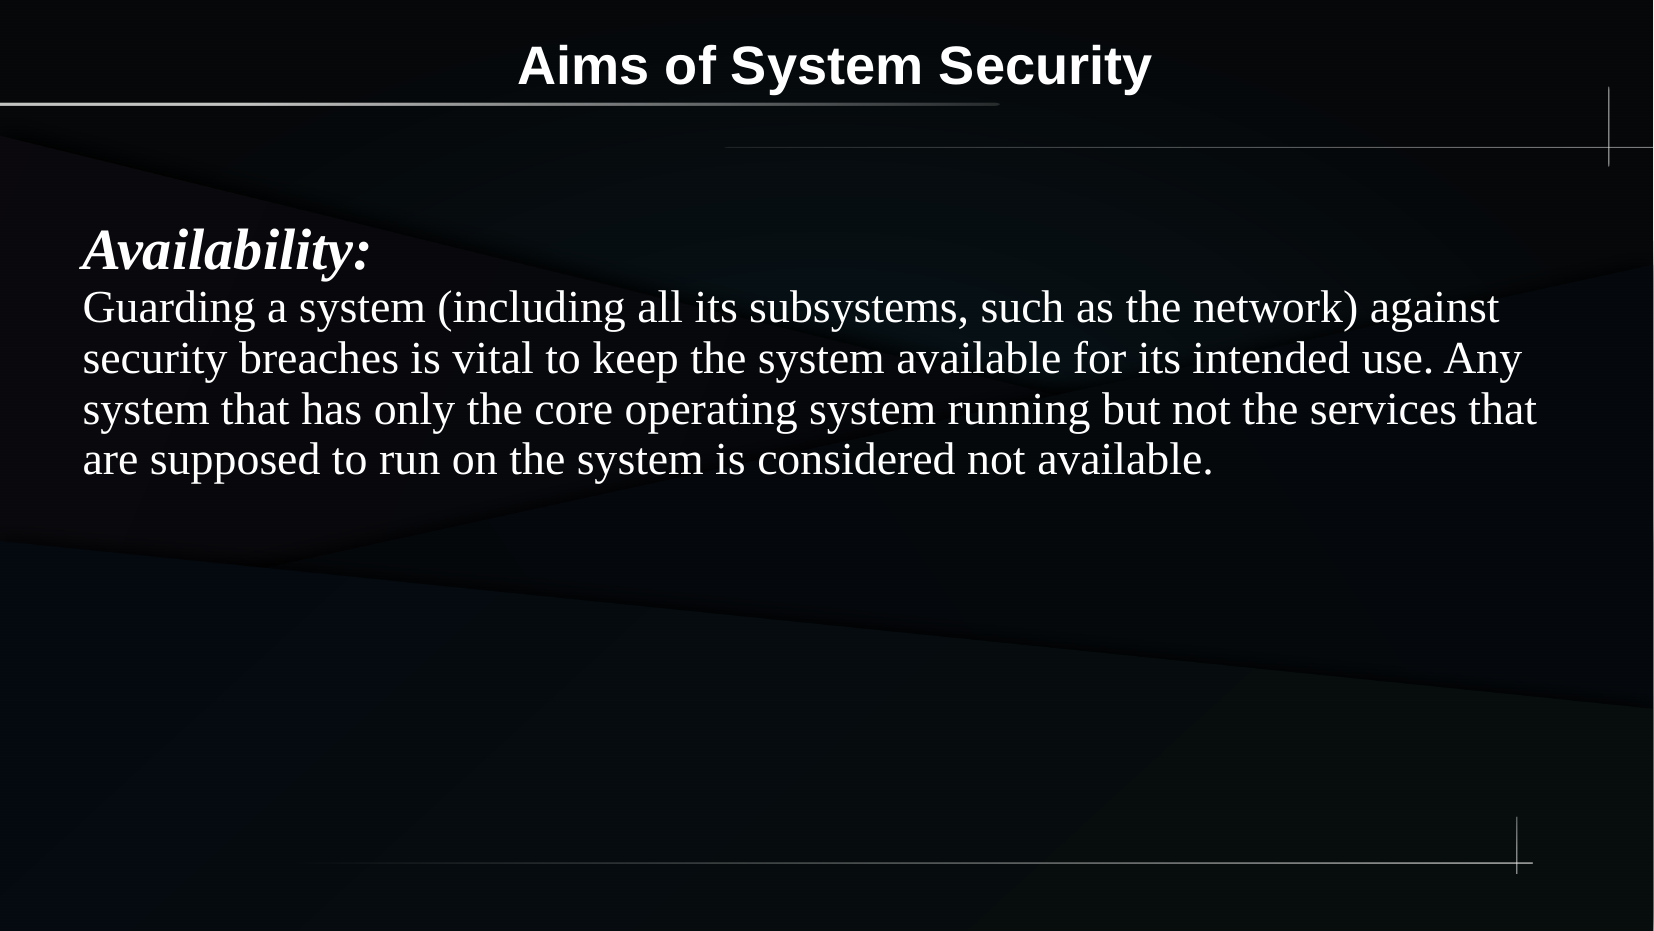

# Aims of System Security
Availability:
Guarding a system (including all its subsystems, such as the network) against security breaches is vital to keep the system available for its intended use. Any system that has only the core operating system running but not the services that are supposed to run on the system is considered not available.